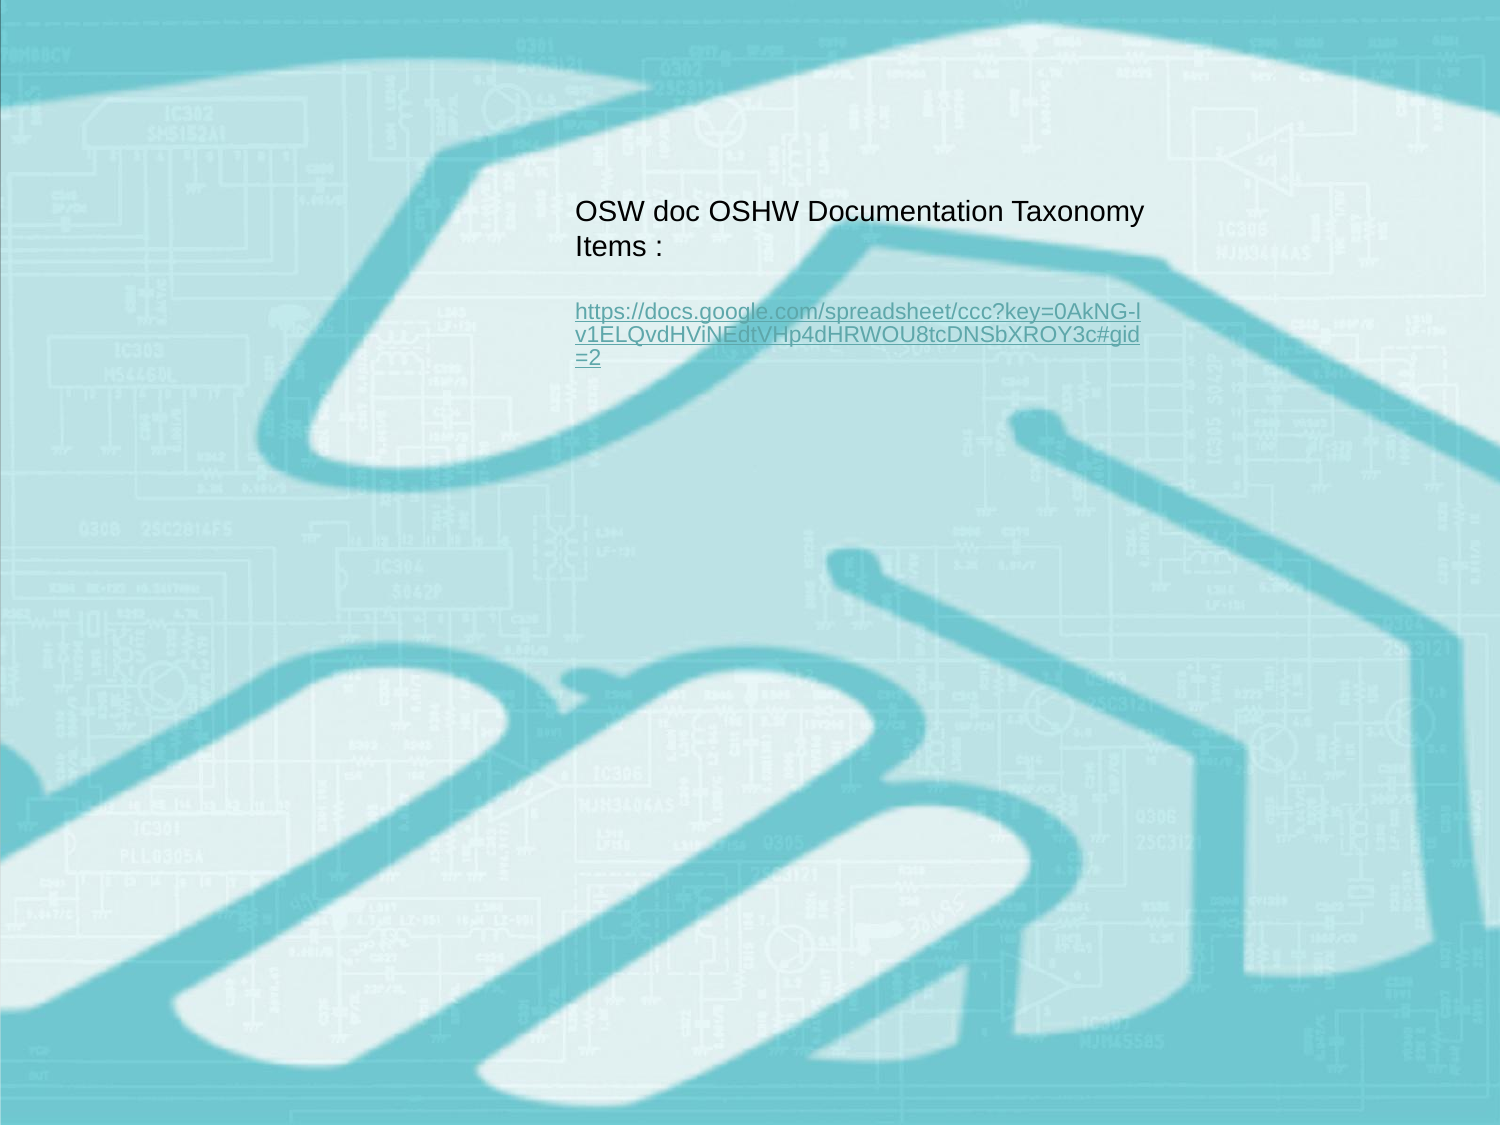

OSW doc OSHW Documentation Taxonomy Items :
https://docs.google.com/spreadsheet/ccc?key=0AkNG-lv1ELQvdHViNEdtVHp4dHRWOU8tcDNSbXROY3c#gid=2